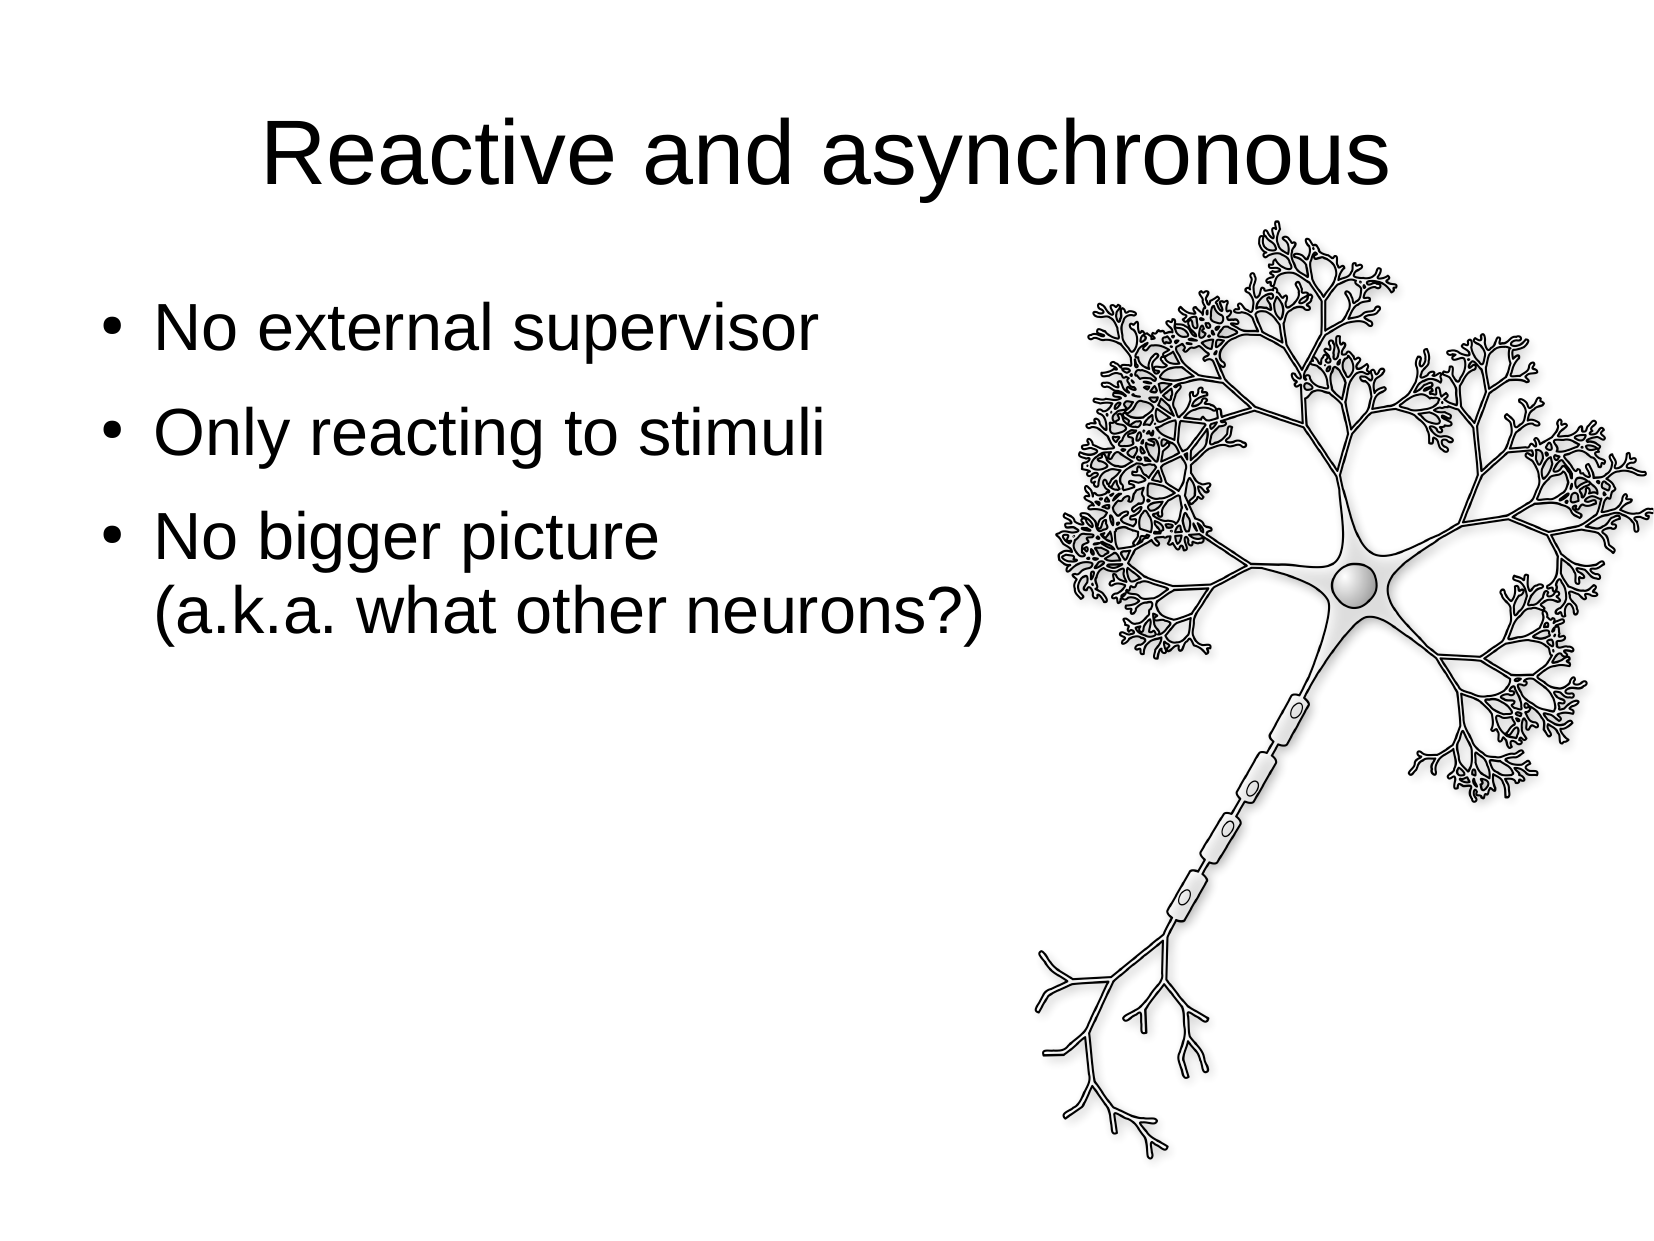

# Reactive and asynchronous
No external supervisor
Only reacting to stimuli
No bigger picture
(a.k.a. what other neurons?)